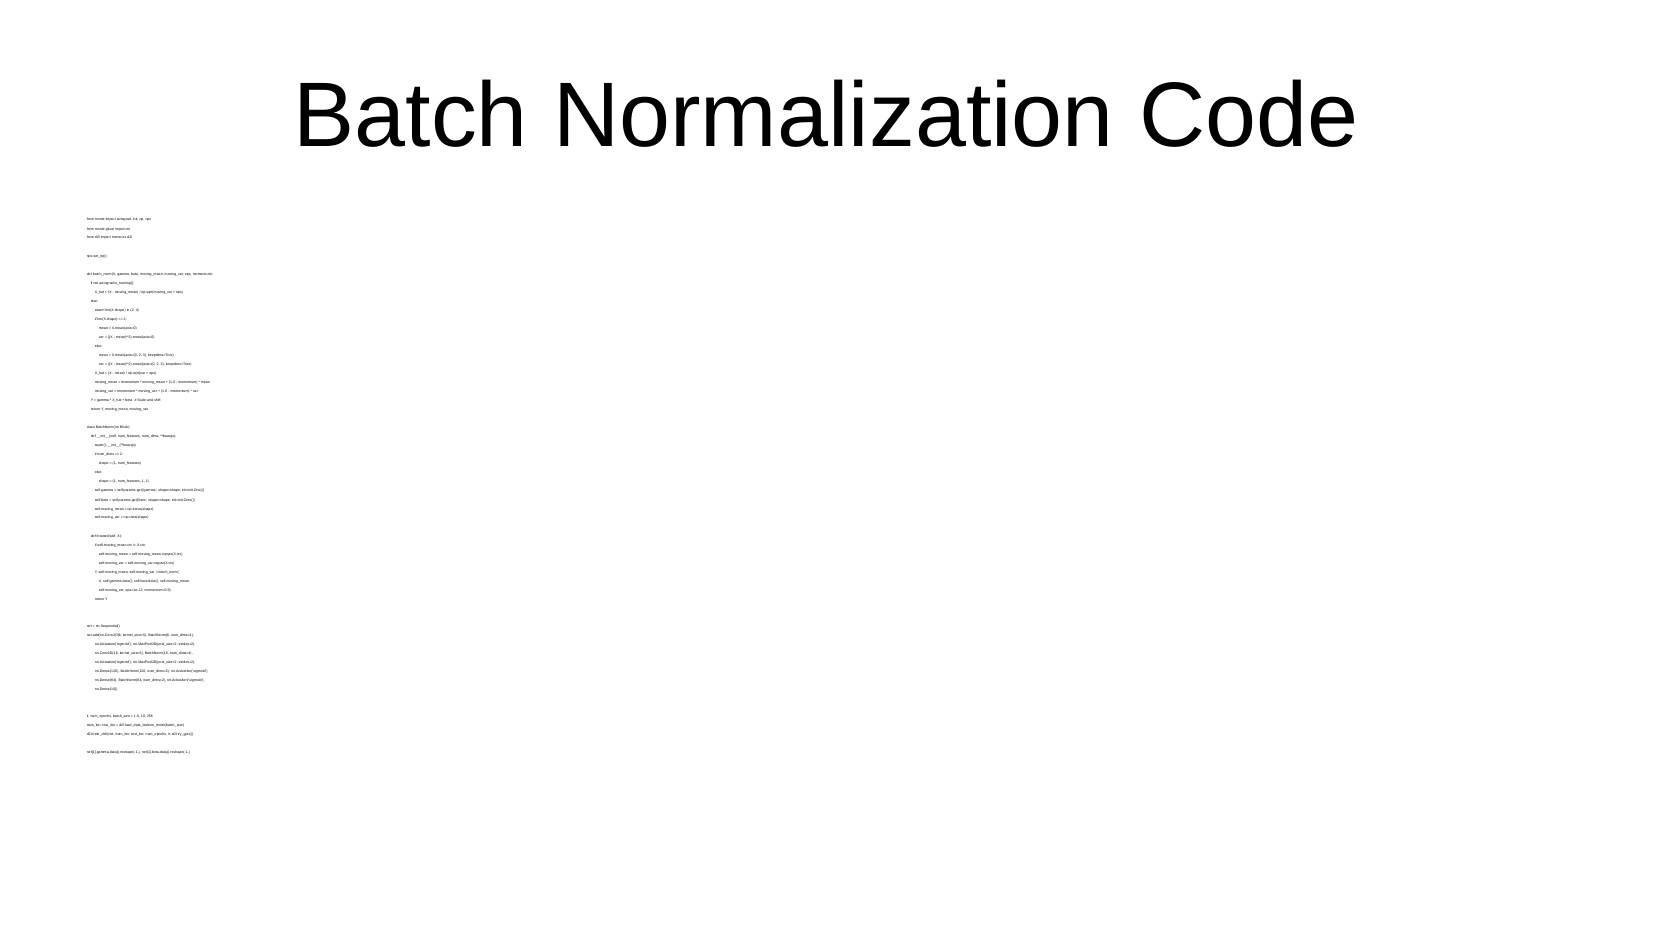

# Batch Normalization Code
from mxnet import autograd, init, np, npx
from mxnet.gluon import nn
from d2l import mxnet as d2l
npx.set_np()
def batch_norm(X, gamma, beta, moving_mean, moving_var, eps, momentum):
 if not autograd.is_training():
 X_hat = (X - moving_mean) / np.sqrt(moving_var + eps)
 else:
 assert len(X.shape) in (2, 4)
 if len(X.shape) == 2:
 mean = X.mean(axis=0)
 var = ((X - mean)**2).mean(axis=0)
 else:
 mean = X.mean(axis=(0, 2, 3), keepdims=True)
 var = ((X - mean)**2).mean(axis=(0, 2, 3), keepdims=True)
 X_hat = (X - mean) / np.sqrt(var + eps)
 moving_mean = momentum * moving_mean + (1.0 - momentum) * mean
 moving_var = momentum * moving_var + (1.0 - momentum) * var
 Y = gamma * X_hat + beta # Scale and shift
 return Y, moving_mean, moving_var
class BatchNorm(nn.Block):
 def __init__(self, num_features, num_dims, **kwargs):
 super().__init__(**kwargs)
 if num_dims == 2:
 shape = (1, num_features)
 else:
 shape = (1, num_features, 1, 1)
 self.gamma = self.params.get('gamma', shape=shape, init=init.One())
 self.beta = self.params.get('beta', shape=shape, init=init.Zero())
 self.moving_mean = np.zeros(shape)
 self.moving_var = np.ones(shape)
 def forward(self, X):
 if self.moving_mean.ctx != X.ctx:
 self.moving_mean = self.moving_mean.copyto(X.ctx)
 self.moving_var = self.moving_var.copyto(X.ctx)
 Y, self.moving_mean, self.moving_var = batch_norm(
 X, self.gamma.data(), self.beta.data(), self.moving_mean,
 self.moving_var, eps=1e-12, momentum=0.9)
 return Y
net = nn.Sequential()
net.add(nn.Conv2D(6, kernel_size=5), BatchNorm(6, num_dims=4),
 nn.Activation('sigmoid'), nn.MaxPool2D(pool_size=2, strides=2),
 nn.Conv2D(16, kernel_size=5), BatchNorm(16, num_dims=4),
 nn.Activation('sigmoid'), nn.MaxPool2D(pool_size=2, strides=2),
 nn.Dense(120), BatchNorm(120, num_dims=2), nn.Activation('sigmoid'),
 nn.Dense(84), BatchNorm(84, num_dims=2), nn.Activation('sigmoid'),
 nn.Dense(10))
lr, num_epochs, batch_size = 1.0, 10, 256
train_iter, test_iter = d2l.load_data_fashion_mnist(batch_size)
d2l.train_ch6(net, train_iter, test_iter, num_epochs, lr, d2l.try_gpu())
net[1].gamma.data().reshape(-1,), net[1].beta.data().reshape(-1,)